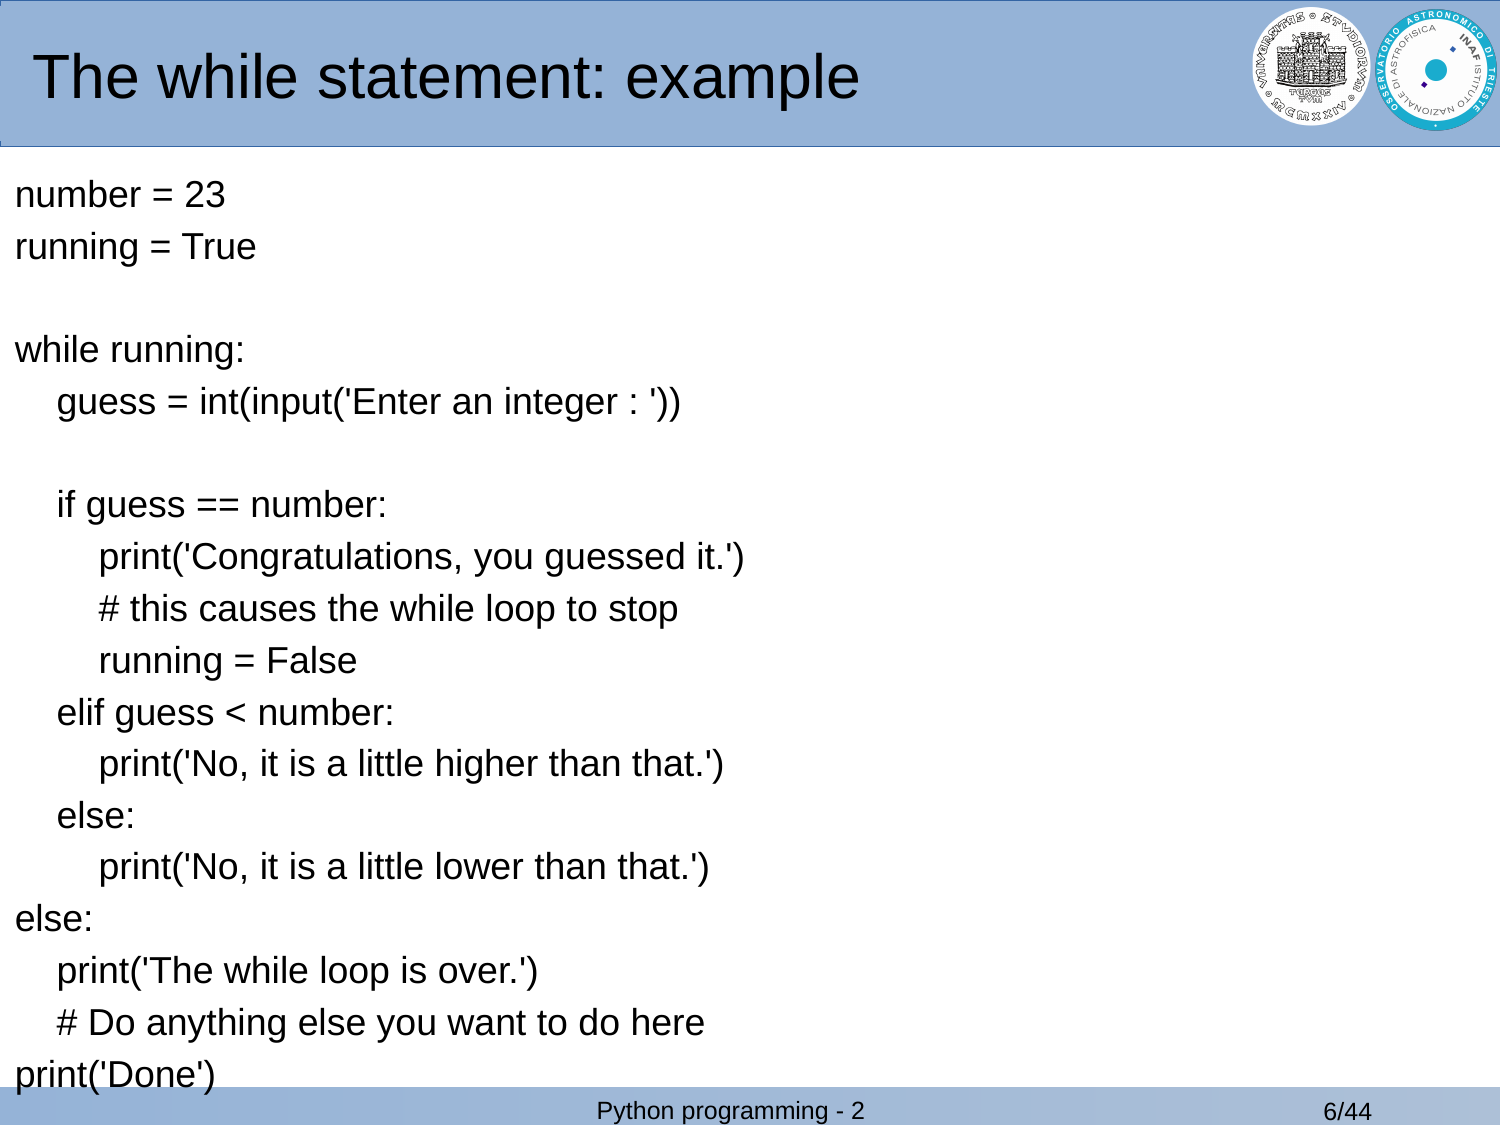

The while statement: example
# number = 23
running = True
while running:
 guess = int(input('Enter an integer : '))
 if guess == number:
 print('Congratulations, you guessed it.')
 # this causes the while loop to stop
 running = False
 elif guess < number:
 print('No, it is a little higher than that.')
 else:
 print('No, it is a little lower than that.')
else:
 print('The while loop is over.')
 # Do anything else you want to do here
print('Done')